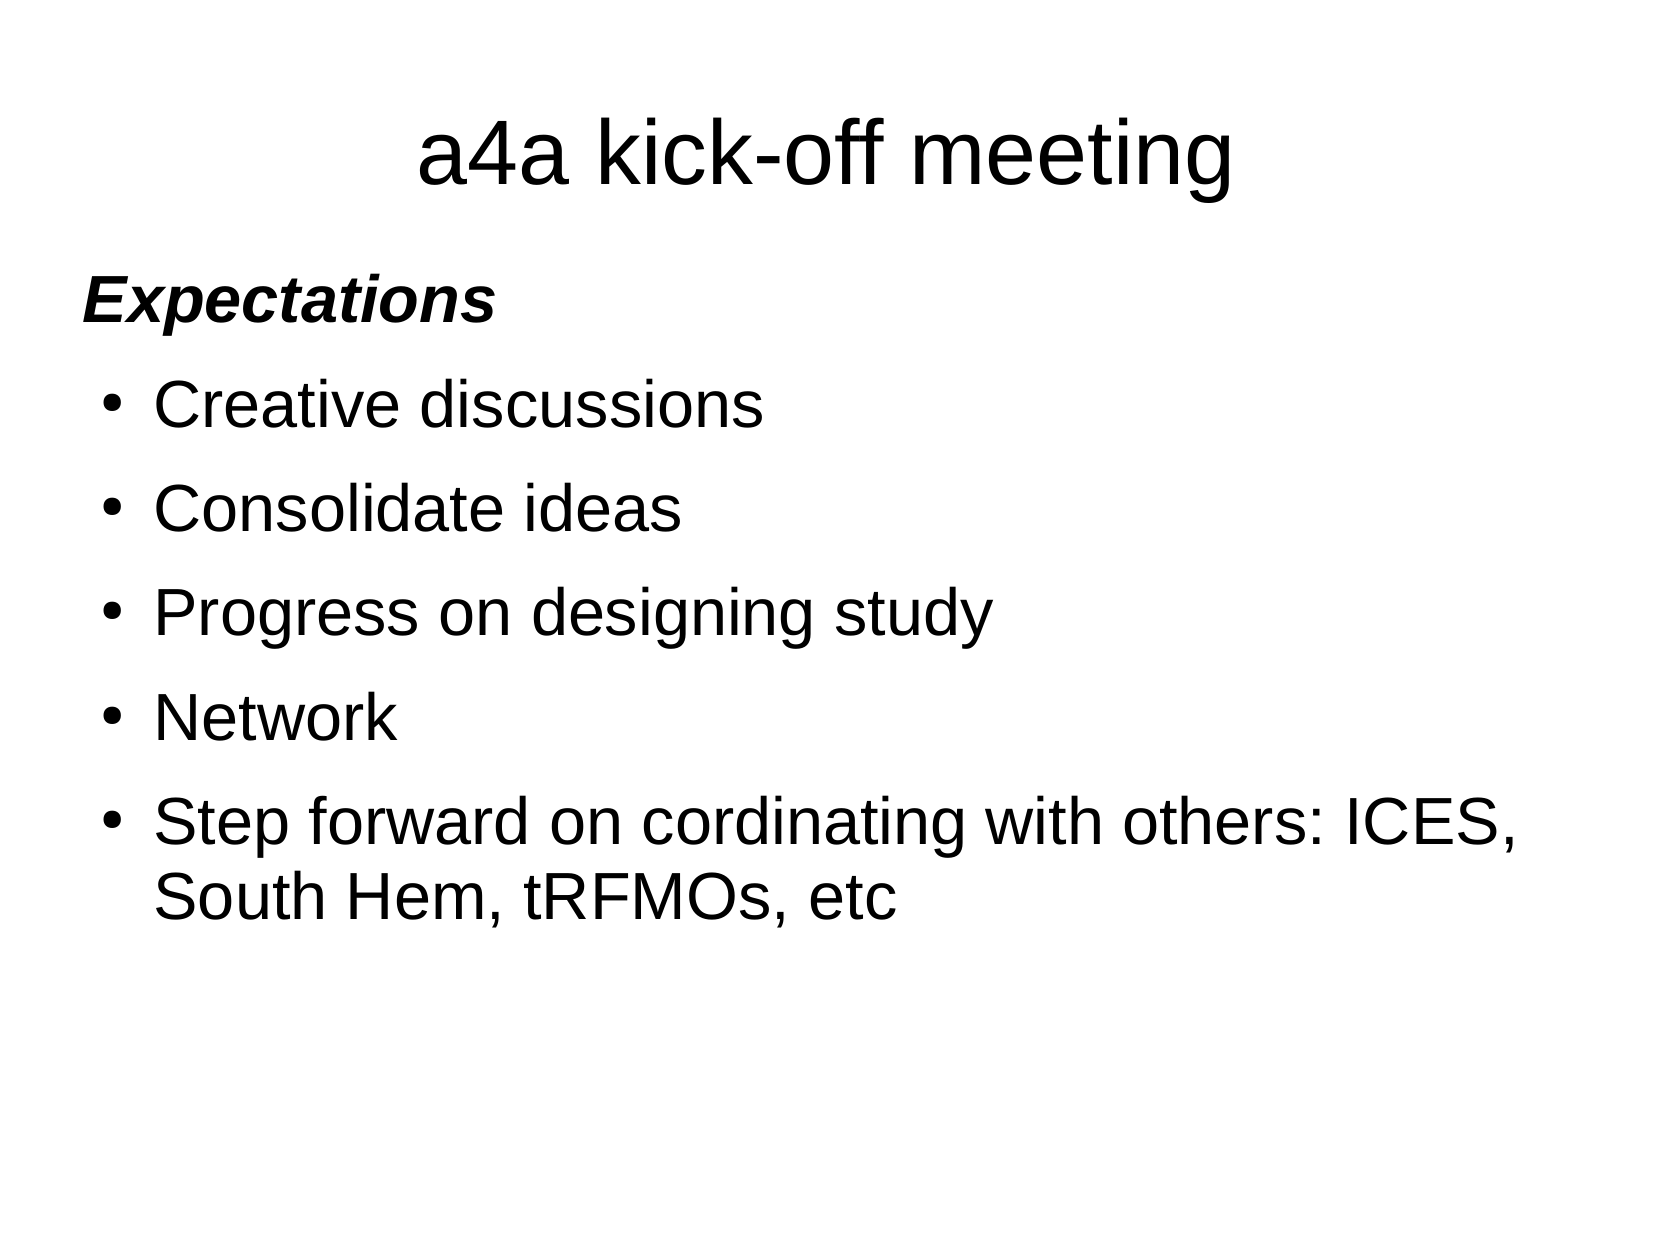

# a4a kick-off meeting
Expectations
Creative discussions
Consolidate ideas
Progress on designing study
Network
Step forward on cordinating with others: ICES, South Hem, tRFMOs, etc